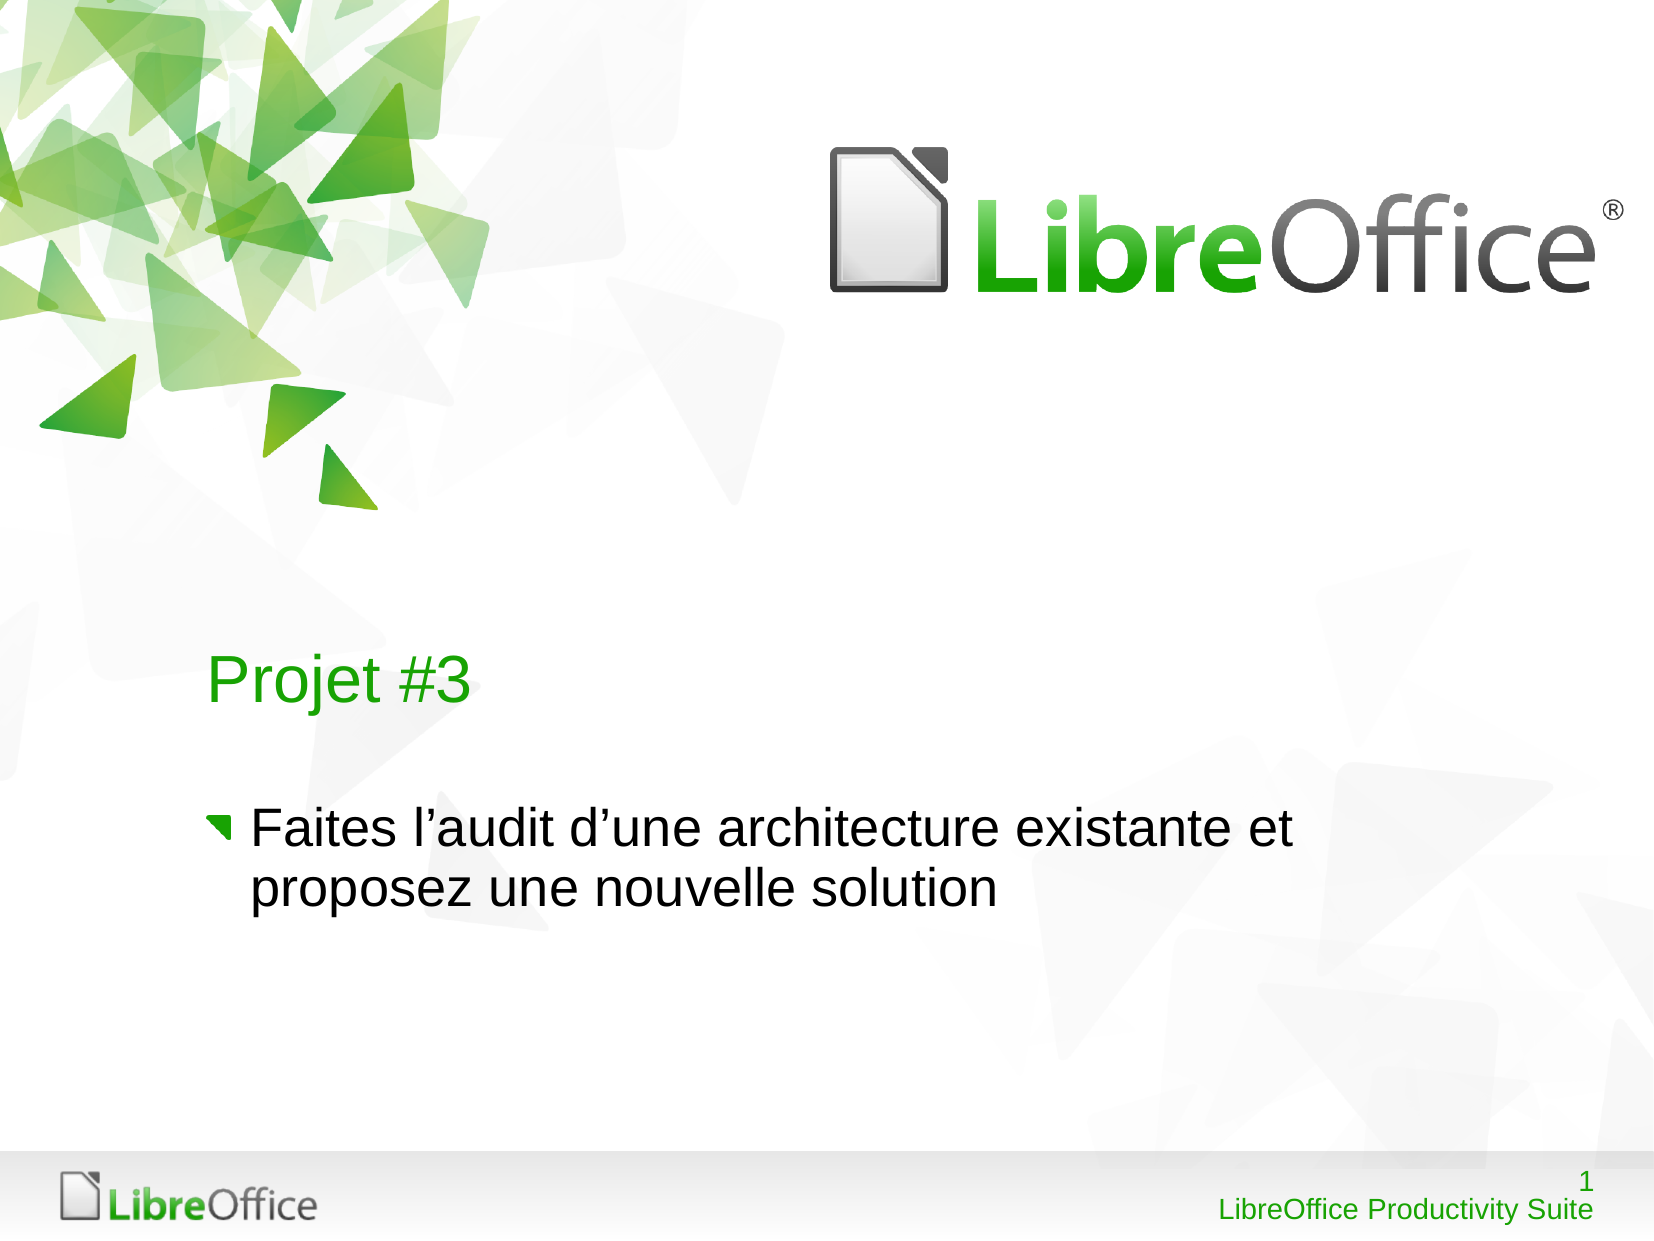

# Projet #3
Faites l’audit d’une architecture existante et
proposez une nouvelle solution
1
LibreOffice Productivity Suite